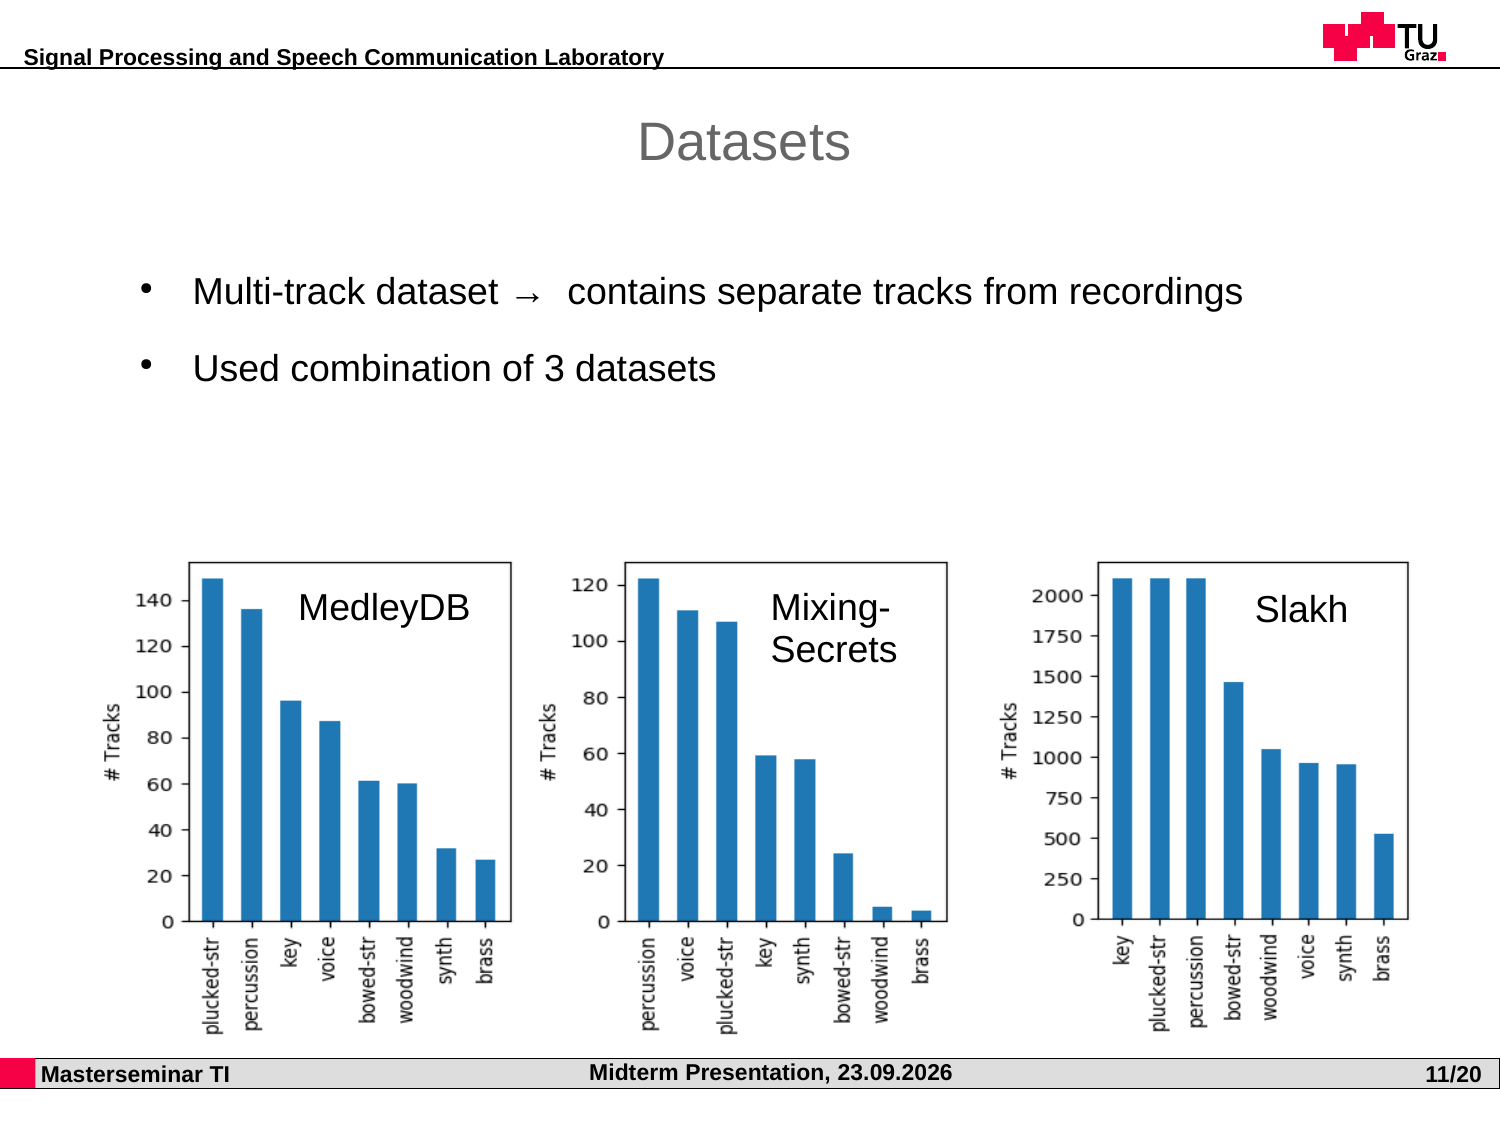

# Datasets
Multi-track dataset → contains separate tracks from recordings
Used combination of 3 datasets
MedleyDB
Mixing-Secrets
Slakh